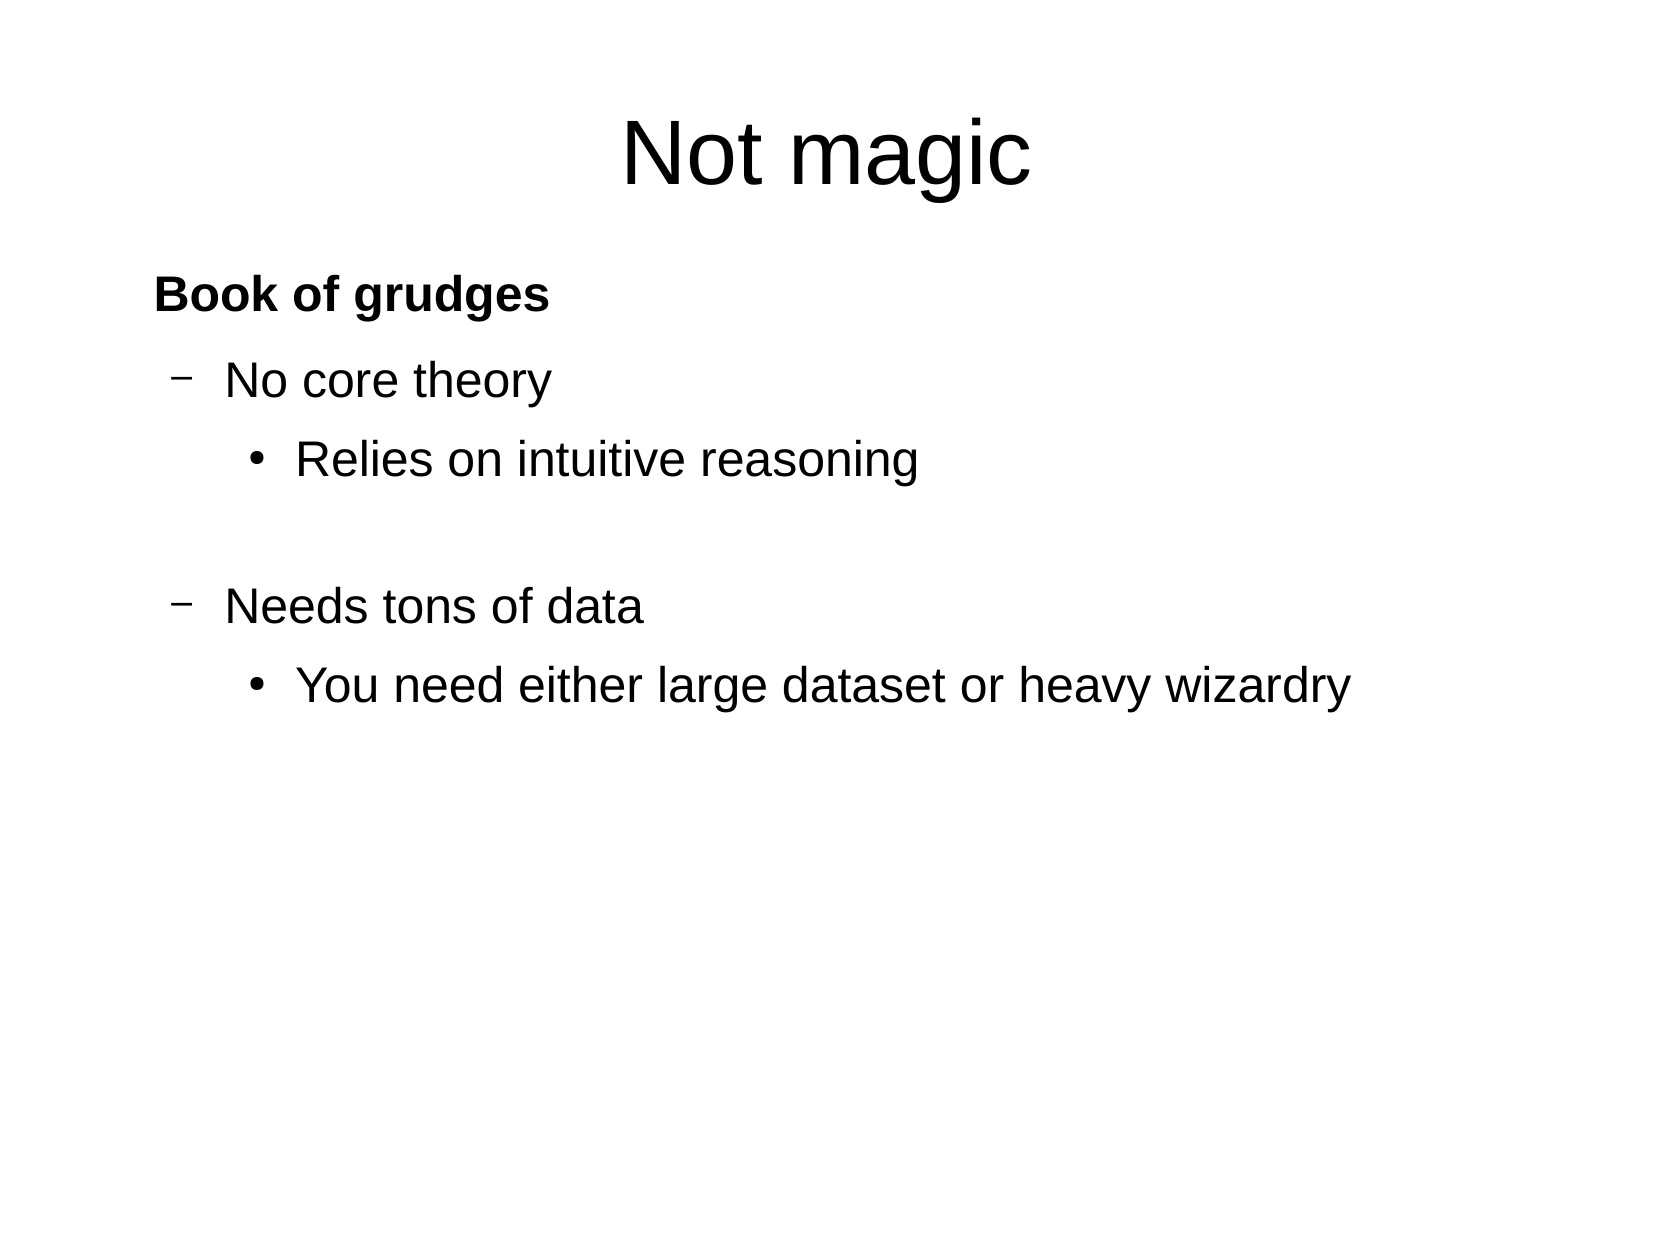

# Not magic
Book of grudges
No core theory
Relies on intuitive reasoning
Needs tons of data
You need either large dataset or heavy wizardry